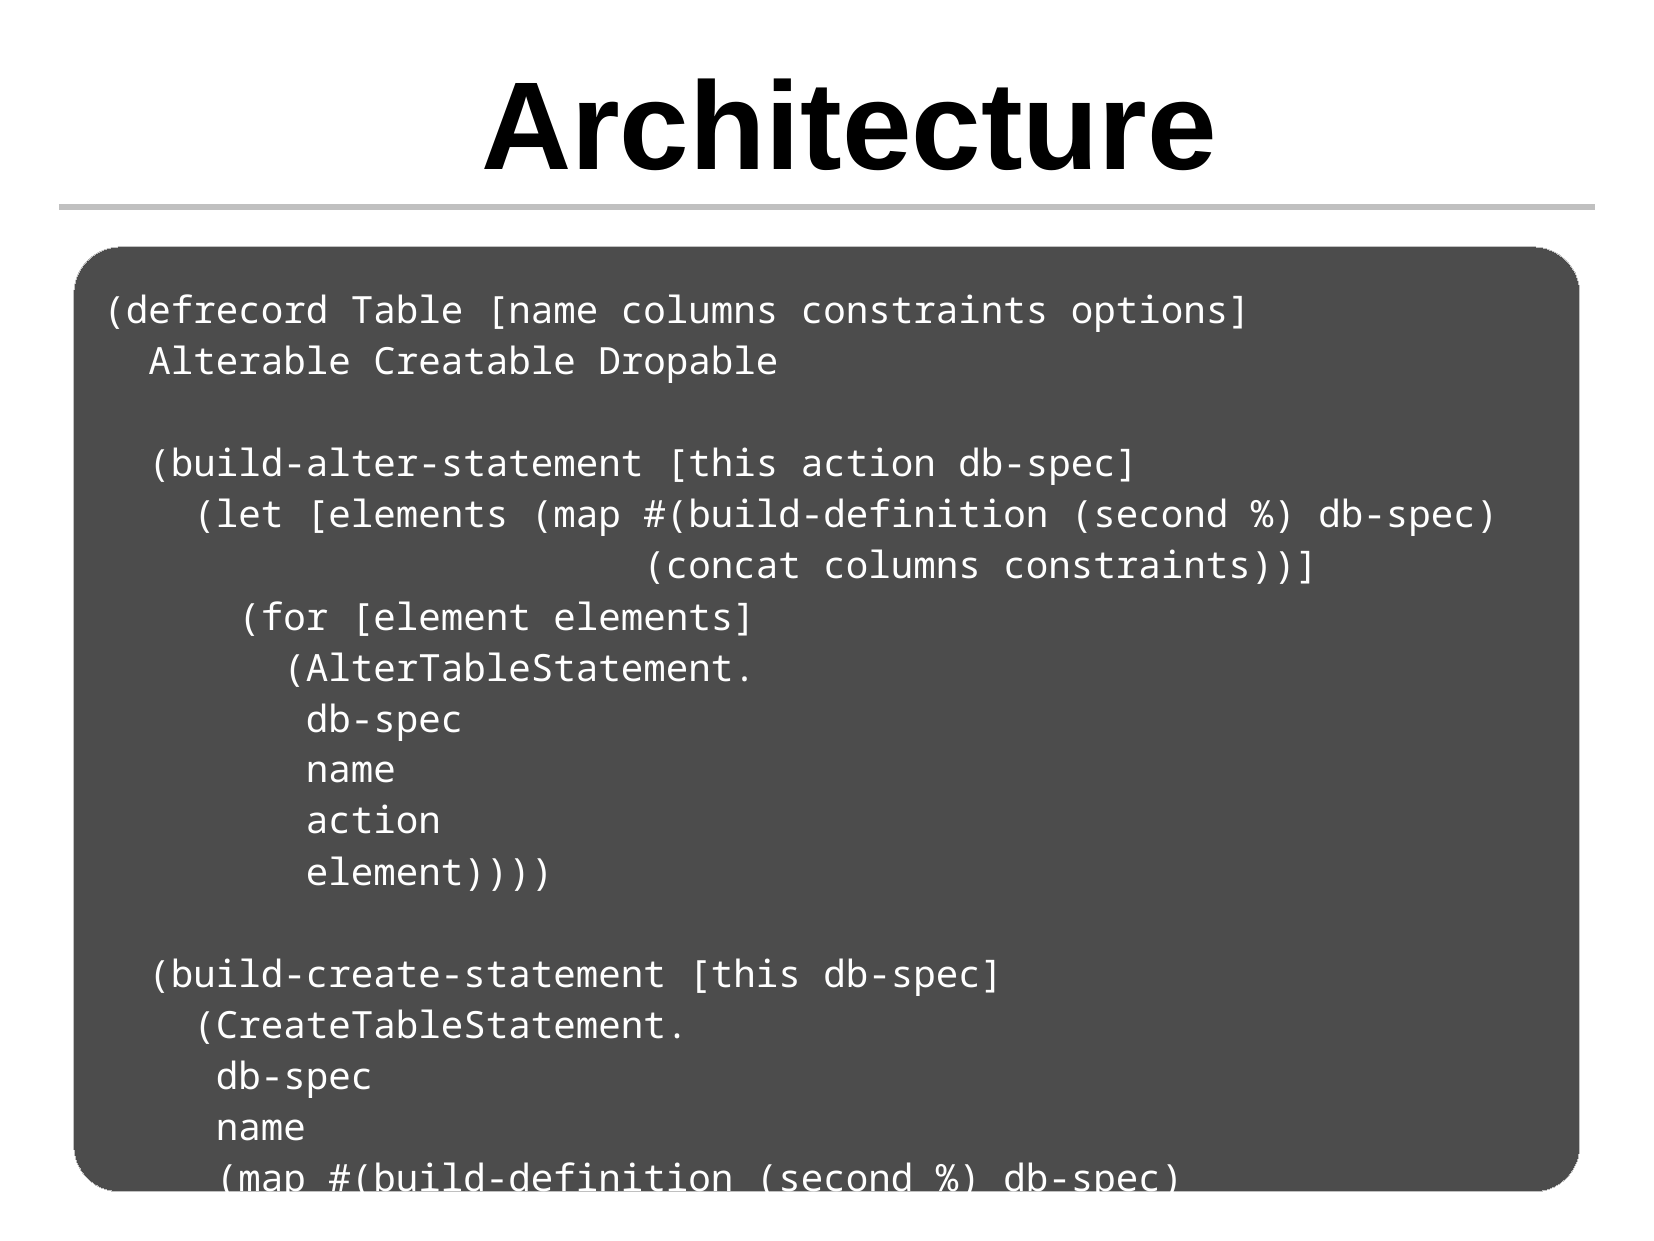

# Architecture
(defrecord Table [name columns constraints options]
 Alterable Creatable Dropable
 (build-alter-statement [this action db-spec]
 (let [elements (map #(build-definition (second %) db-spec)
 (concat columns constraints))]
 (for [element elements]
 (AlterTableStatement.
 db-spec
 name
 action
 element))))
 (build-create-statement [this db-spec]
 (CreateTableStatement.
 db-spec
 name
 (map #(build-definition (second %) db-spec)
 (concat columns constraints))))
 (build-drop-statement [this behavior db-spec]
 (DropStatement. db-spec :table name behavior)))